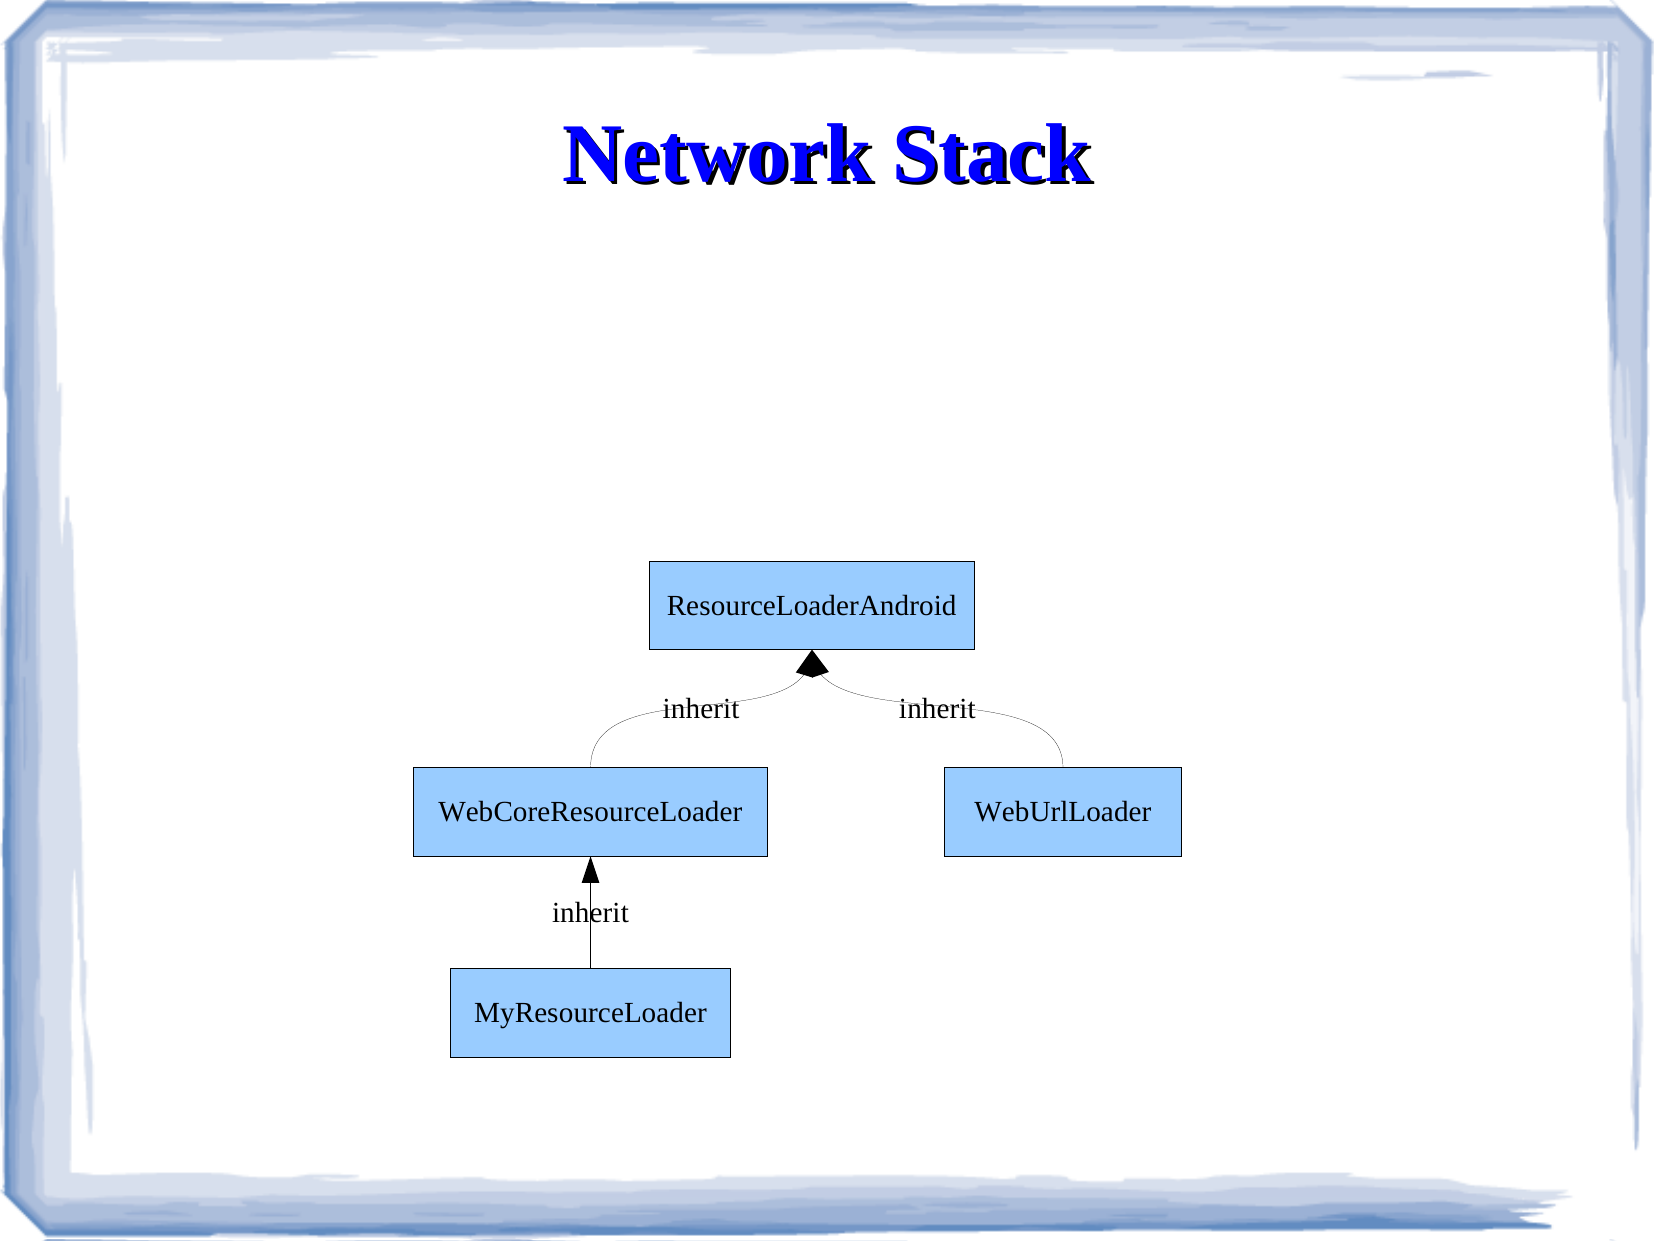

# Network Stack
ResourceLoaderAndroid
WebCoreResourceLoader
WebUrlLoader
MyResourceLoader